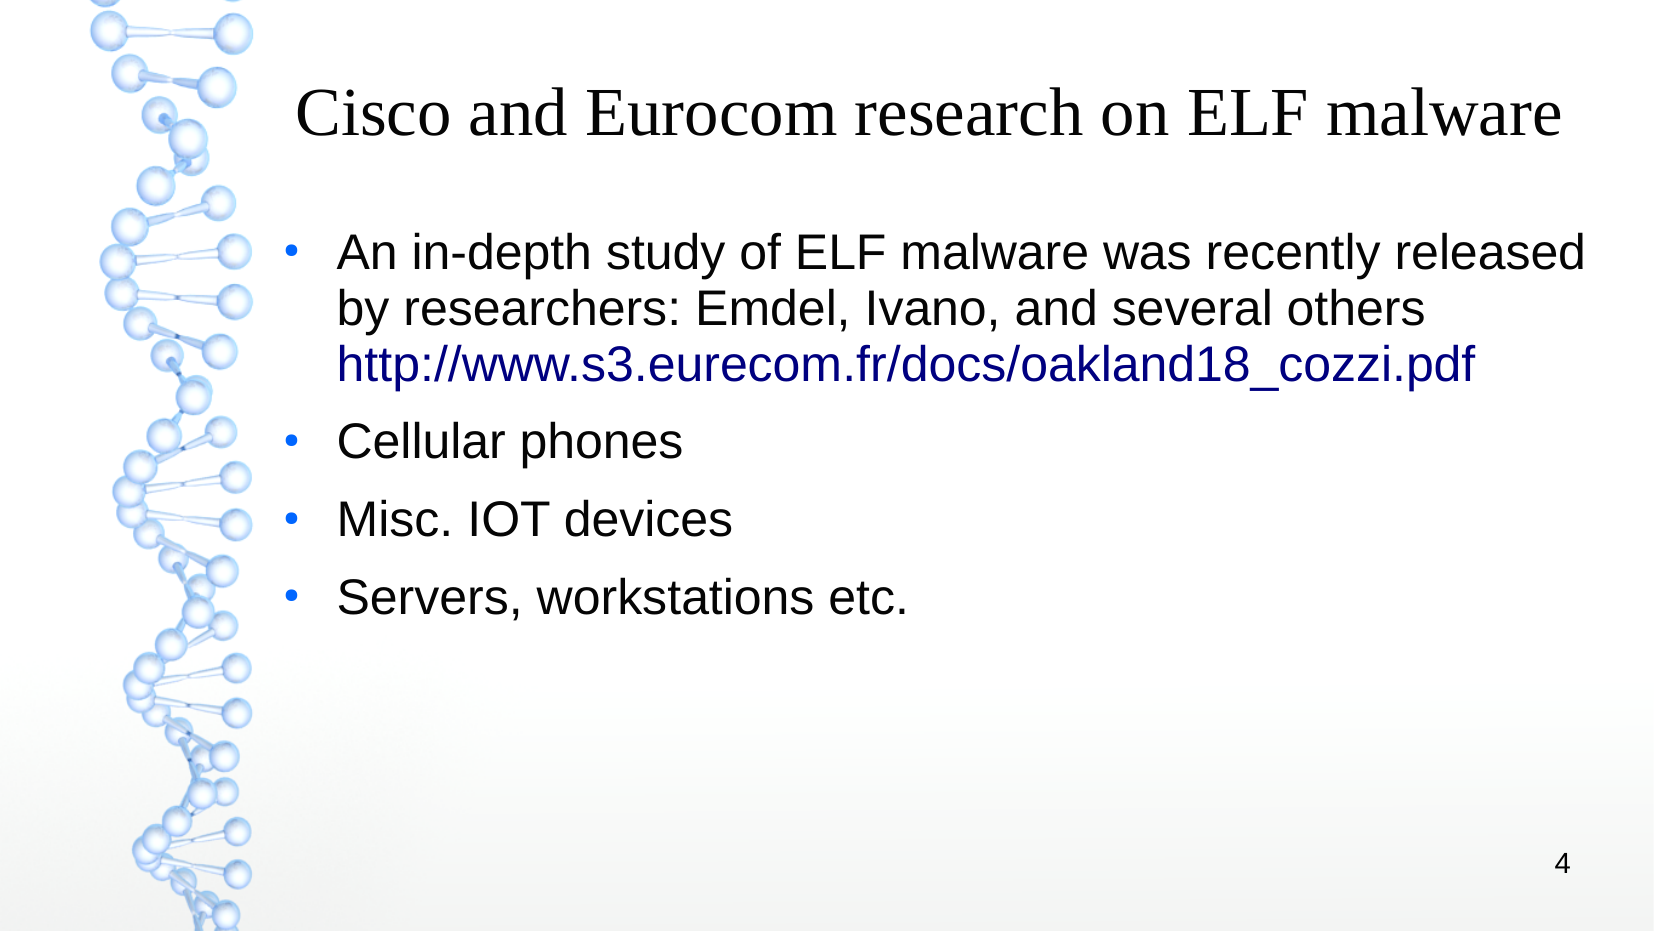

# Cisco and Eurocom research on ELF malware
An in-depth study of ELF malware was recently released by researchers: Emdel, Ivano, and several others http://www.s3.eurecom.fr/docs/oakland18_cozzi.pdf
Cellular phones
Misc. IOT devices
Servers, workstations etc.
4